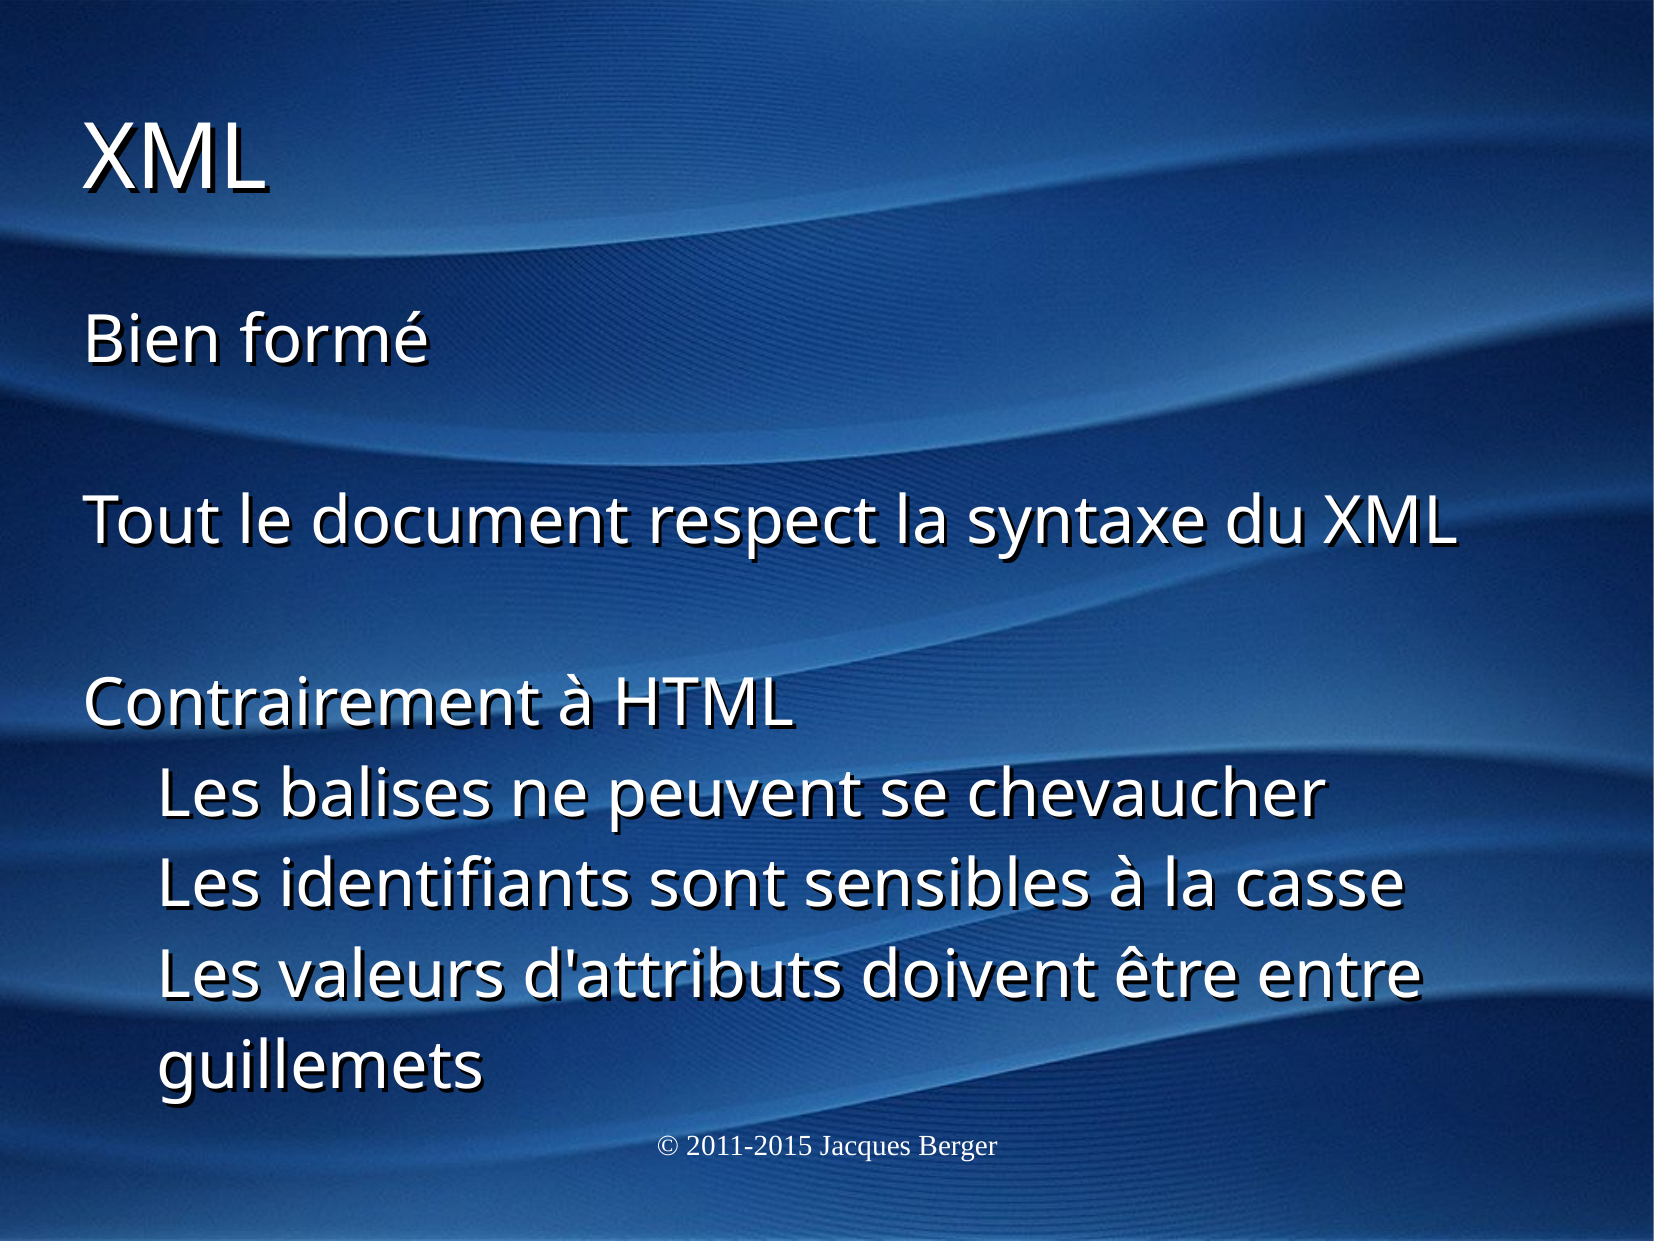

# XML
Bien formé
Tout le document respect la syntaxe du XML
Contrairement à HTML
	Les balises ne peuvent se chevaucher
	Les identifiants sont sensibles à la casse
	Les valeurs d'attributs doivent être entre
	guillemets
© 2011-2015 Jacques Berger